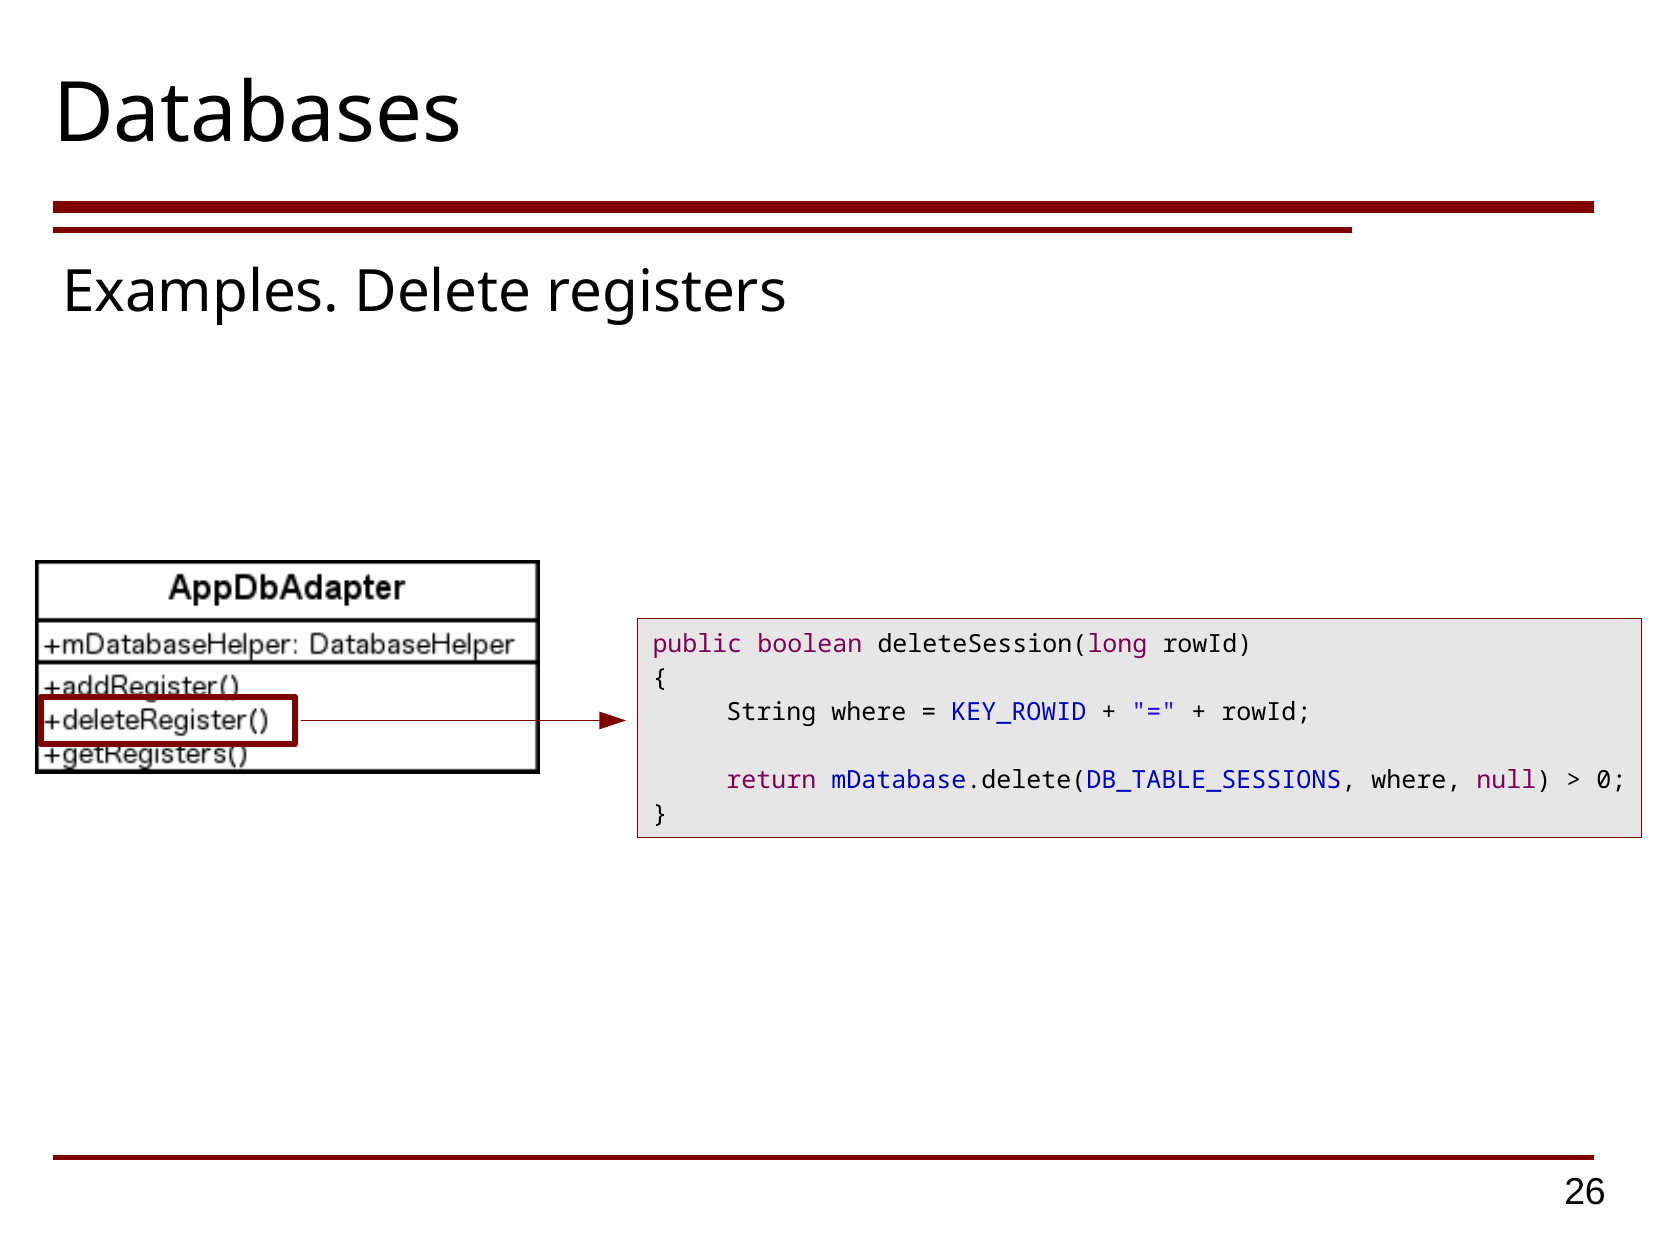

# Databases
Examples. Delete registers
public boolean deleteSession(long rowId)
{
	String where = KEY_ROWID + "=" + rowId;
	return mDatabase.delete(DB_TABLE_SESSIONS, where, null) > 0;
}